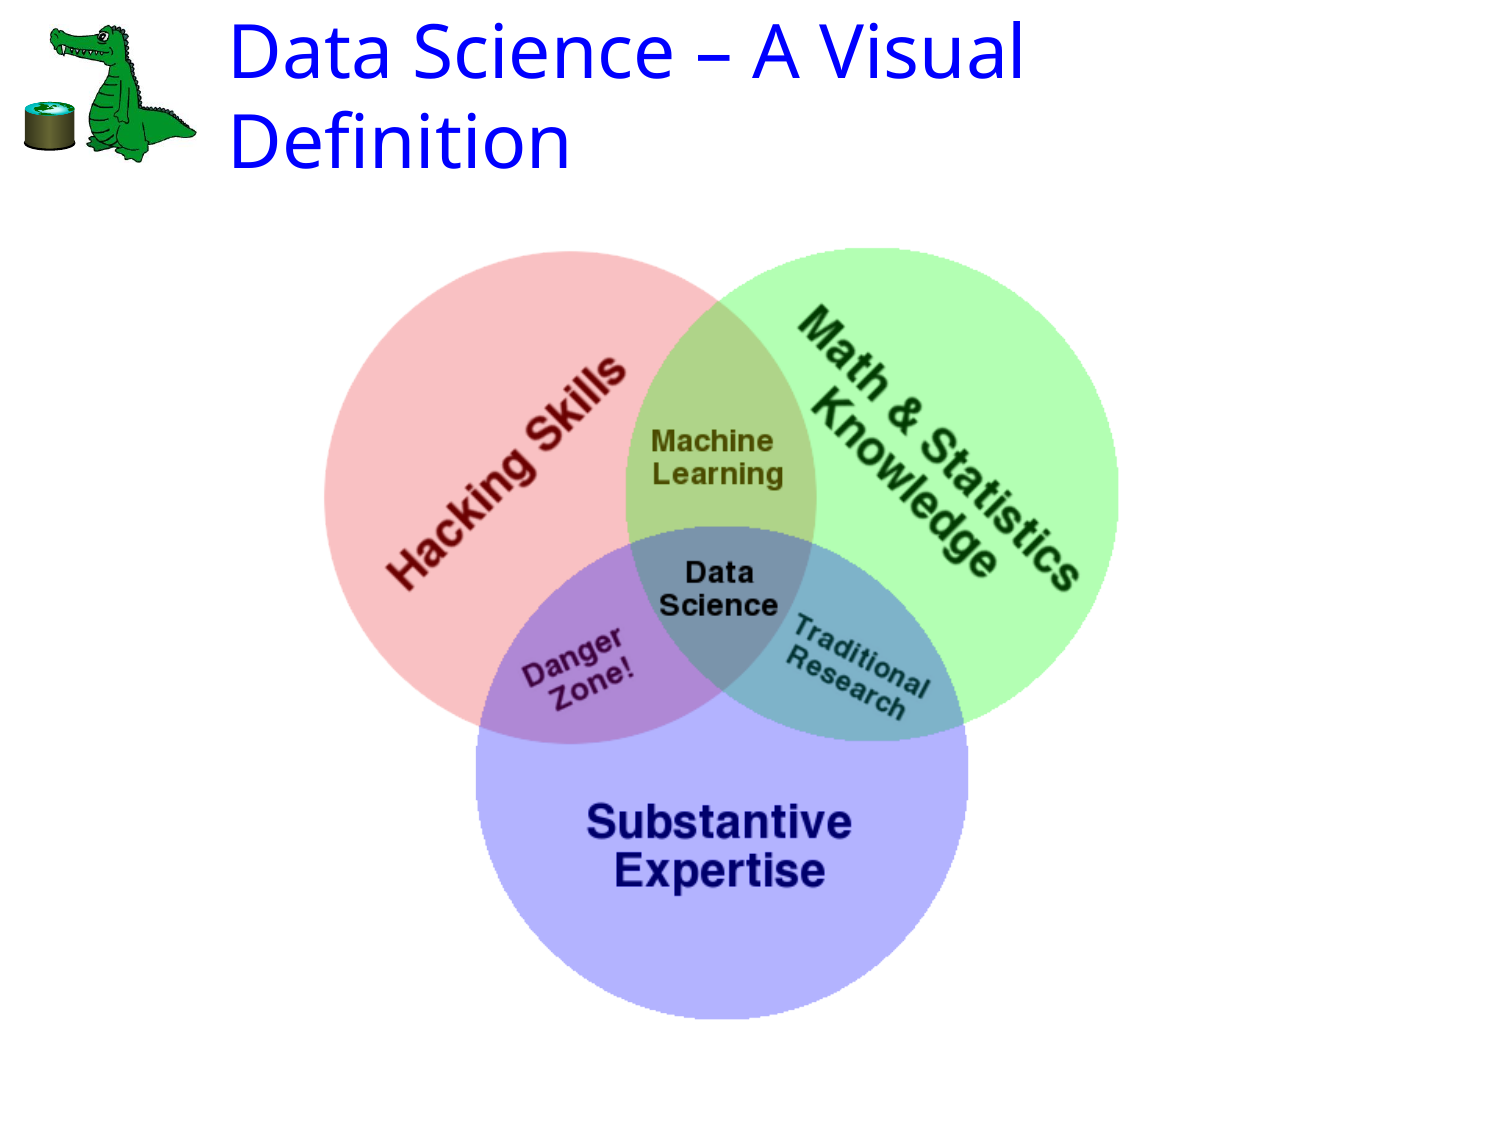

# Data Science – A Visual Definition